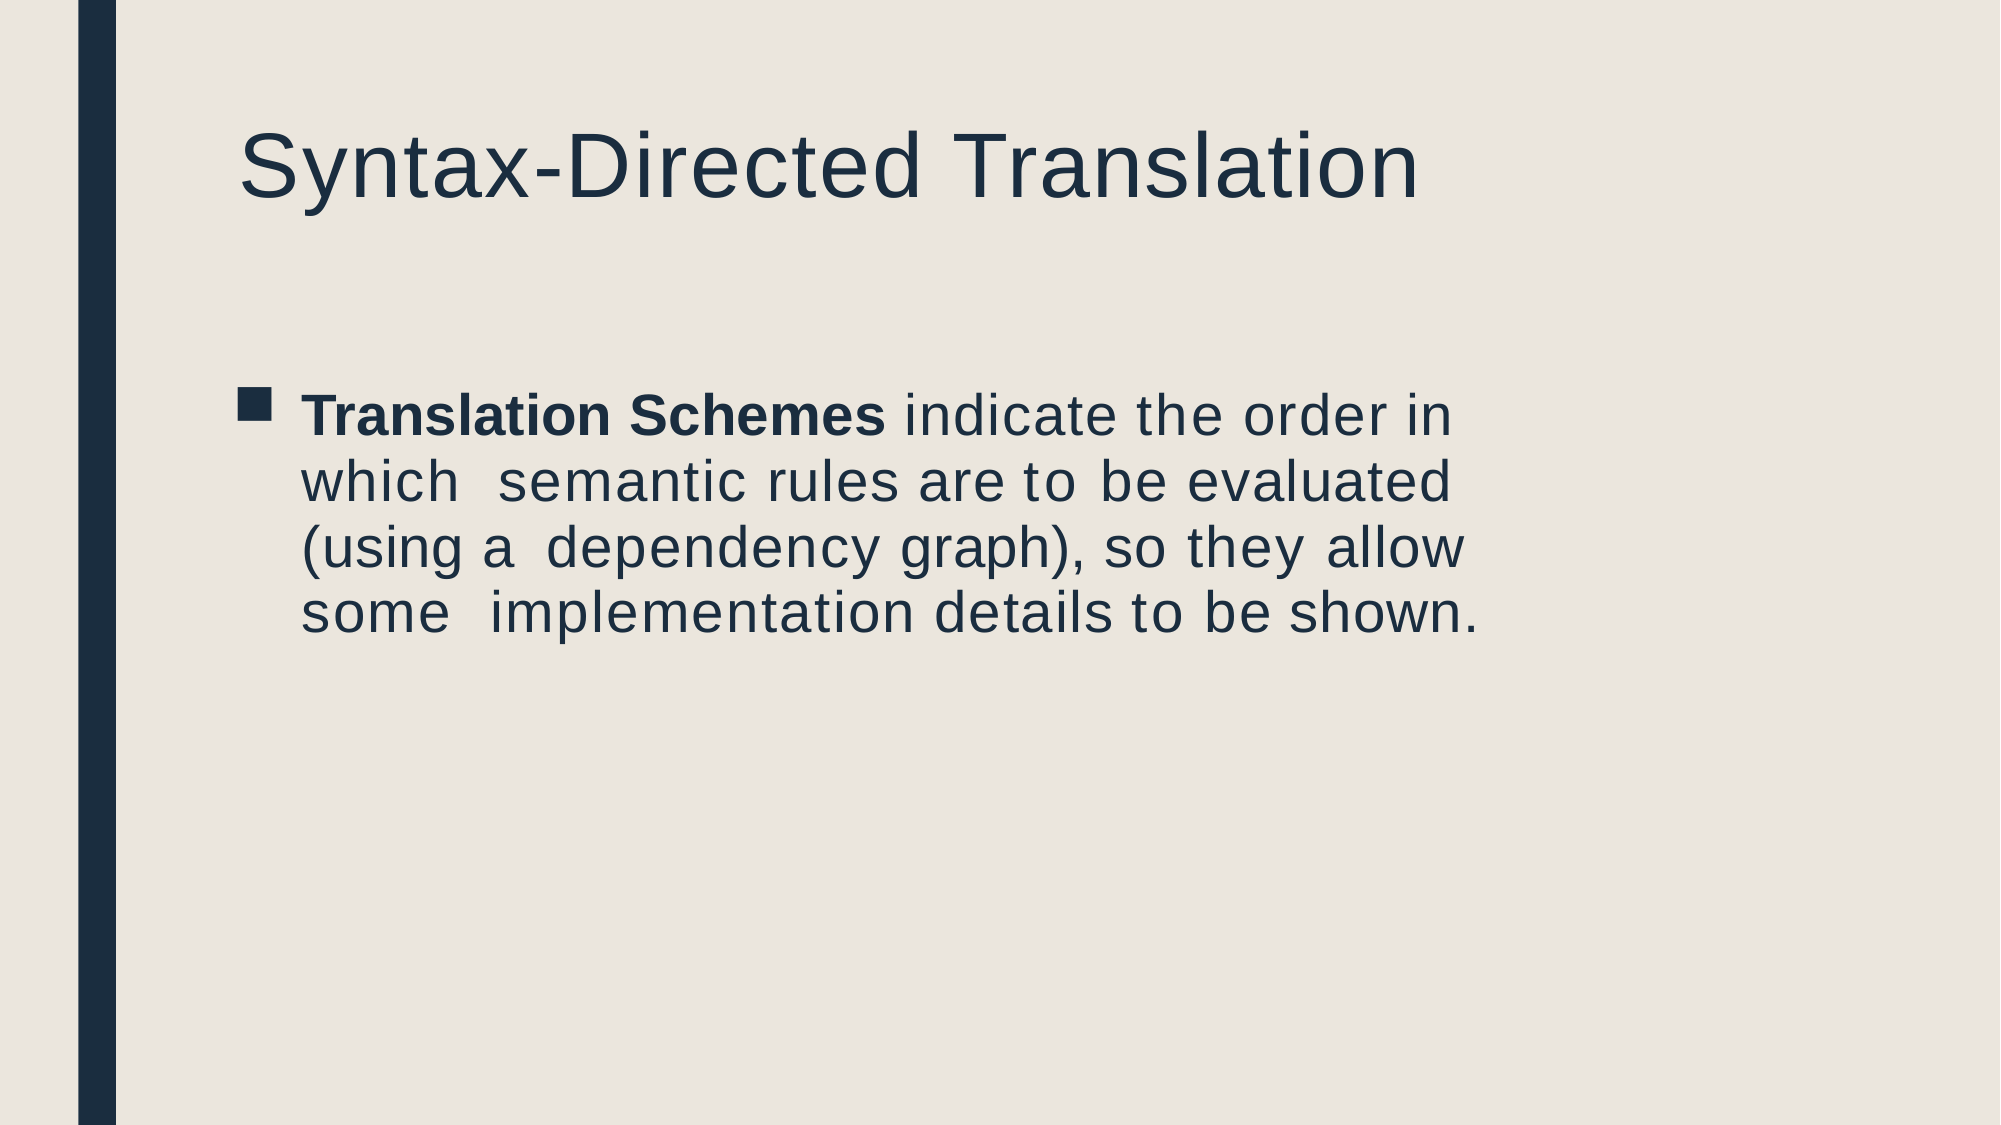

# Syntax-Directed Translation
Translation Schemes indicate the order in which semantic rules are to be evaluated (using a dependency graph), so they allow some implementation details to be shown.